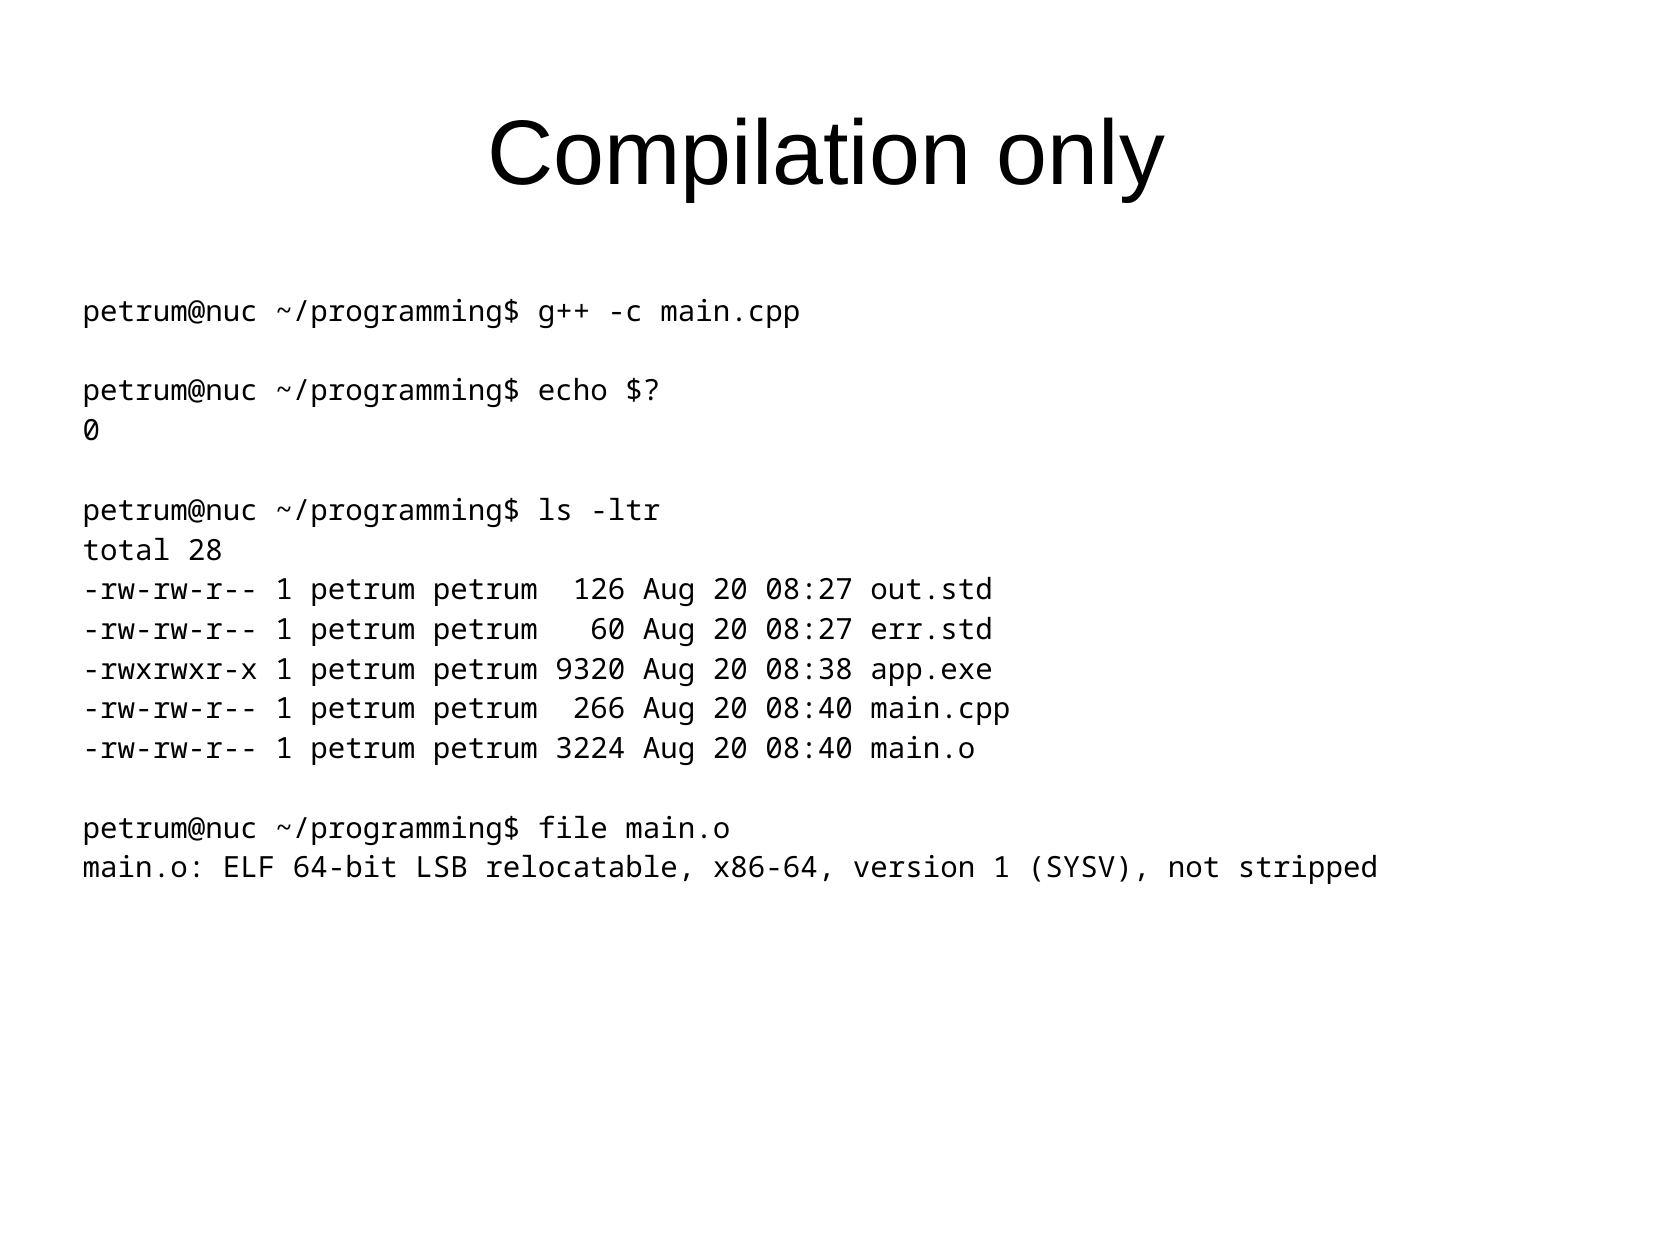

# Compilation only
petrum@nuc ~/programming$ g++ -c main.cpp
petrum@nuc ~/programming$ echo $?
0
petrum@nuc ~/programming$ ls -ltr
total 28
-rw-rw-r-- 1 petrum petrum 126 Aug 20 08:27 out.std
-rw-rw-r-- 1 petrum petrum 60 Aug 20 08:27 err.std
-rwxrwxr-x 1 petrum petrum 9320 Aug 20 08:38 app.exe
-rw-rw-r-- 1 petrum petrum 266 Aug 20 08:40 main.cpp
-rw-rw-r-- 1 petrum petrum 3224 Aug 20 08:40 main.o
petrum@nuc ~/programming$ file main.o
main.o: ELF 64-bit LSB relocatable, x86-64, version 1 (SYSV), not stripped